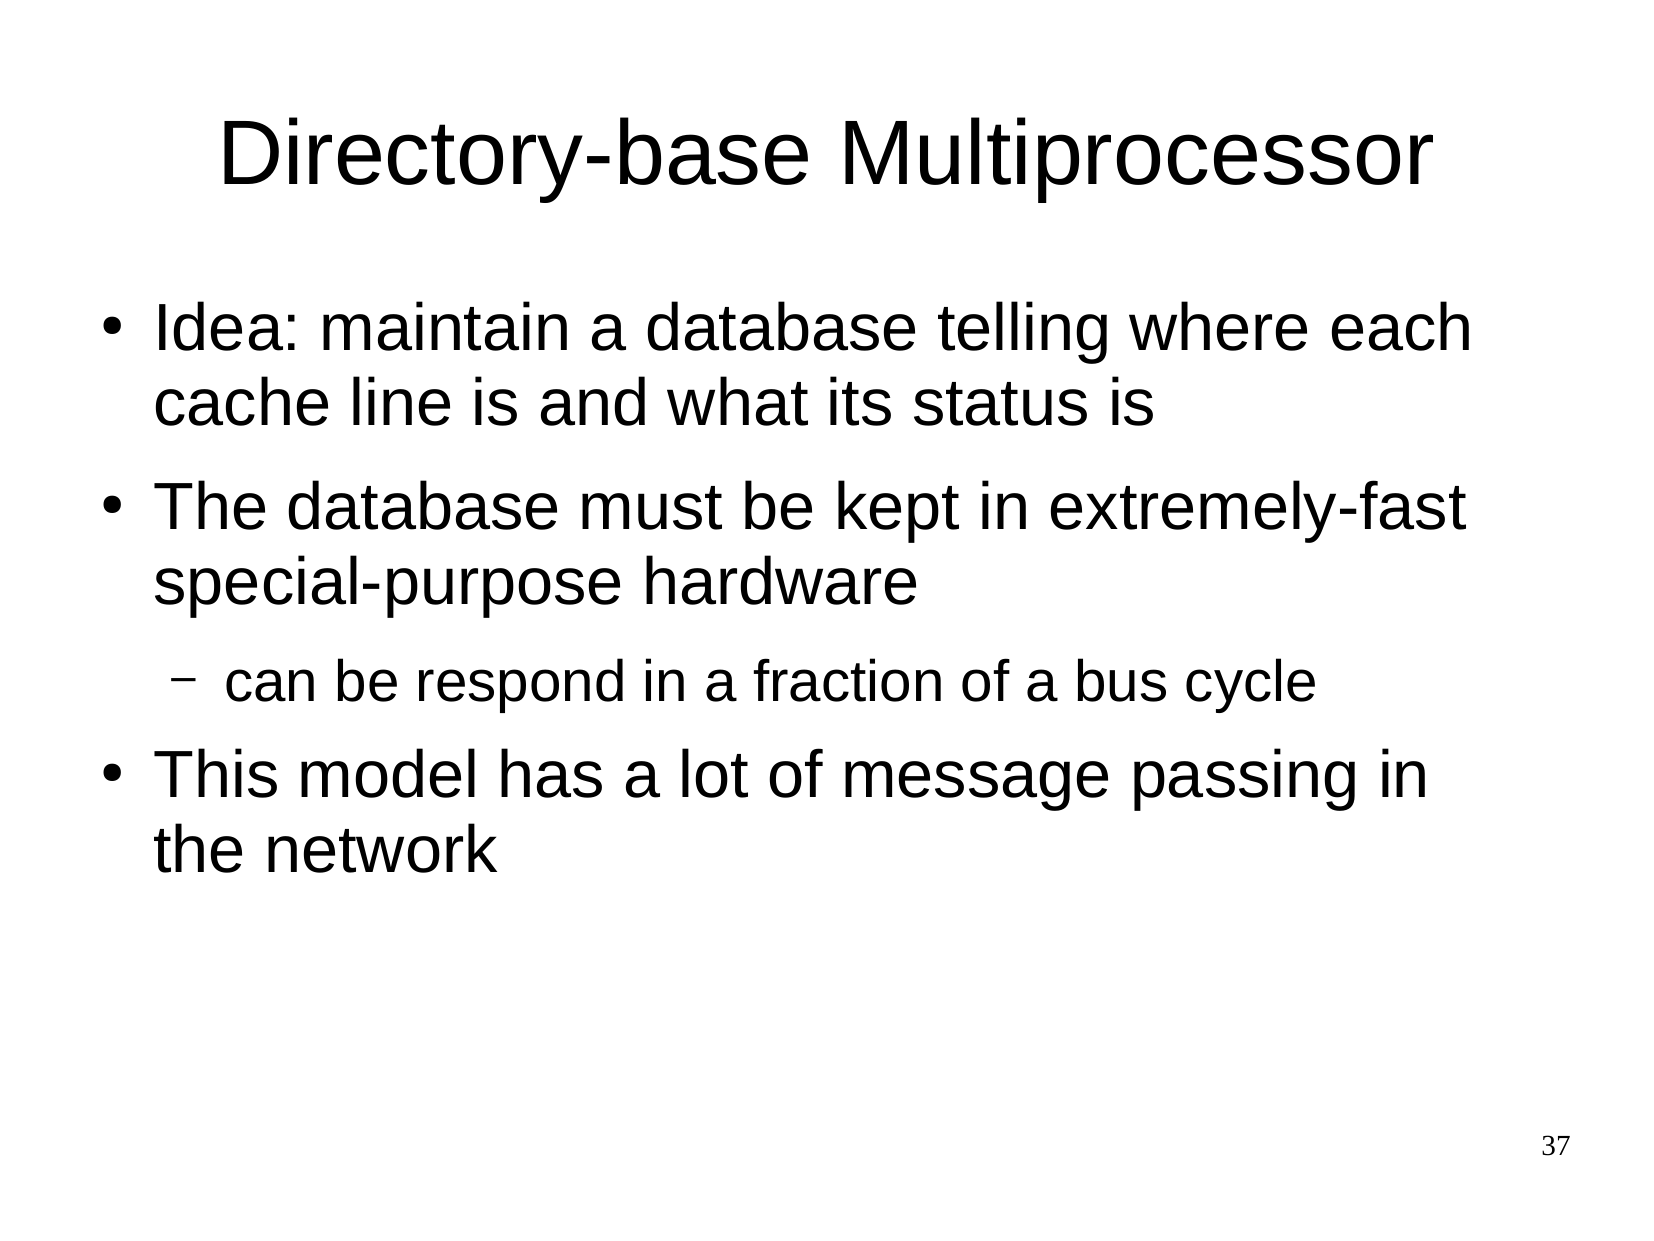

# Directory-base Multiprocessor
Idea: maintain a database telling where each cache line is and what its status is
The database must be kept in extremely-fast special-purpose hardware
can be respond in a fraction of a bus cycle
This model has a lot of message passing in the network
37